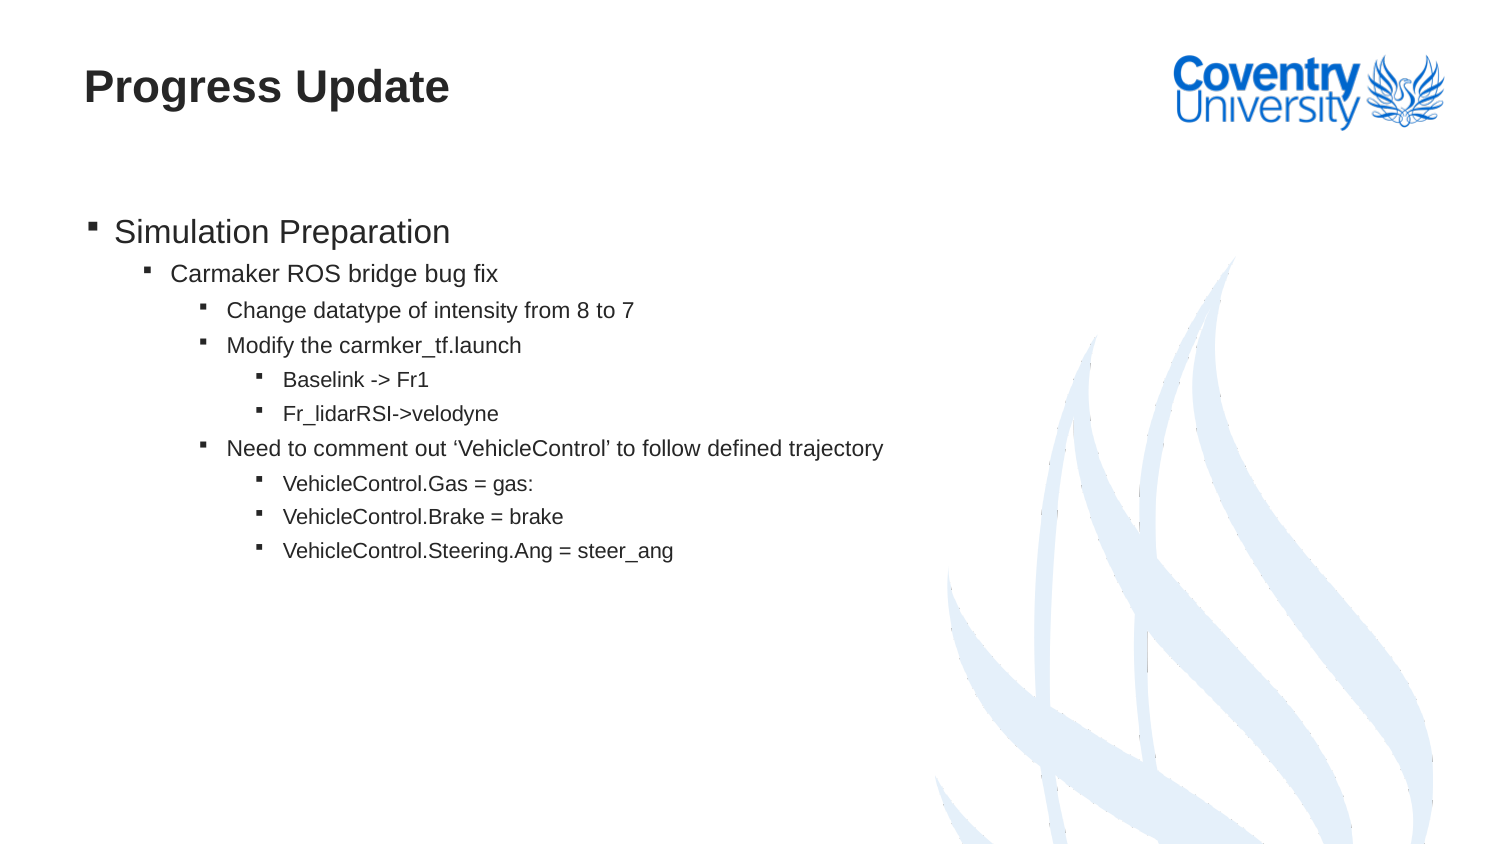

# Progress Update
Simulation Preparation
Carmaker ROS bridge bug fix
Change datatype of intensity from 8 to 7
Modify the carmker_tf.launch
Baselink -> Fr1
Fr_lidarRSI->velodyne
Need to comment out ‘VehicleControl’ to follow defined trajectory
VehicleControl.Gas = gas:
VehicleControl.Brake = brake
VehicleControl.Steering.Ang = steer_ang